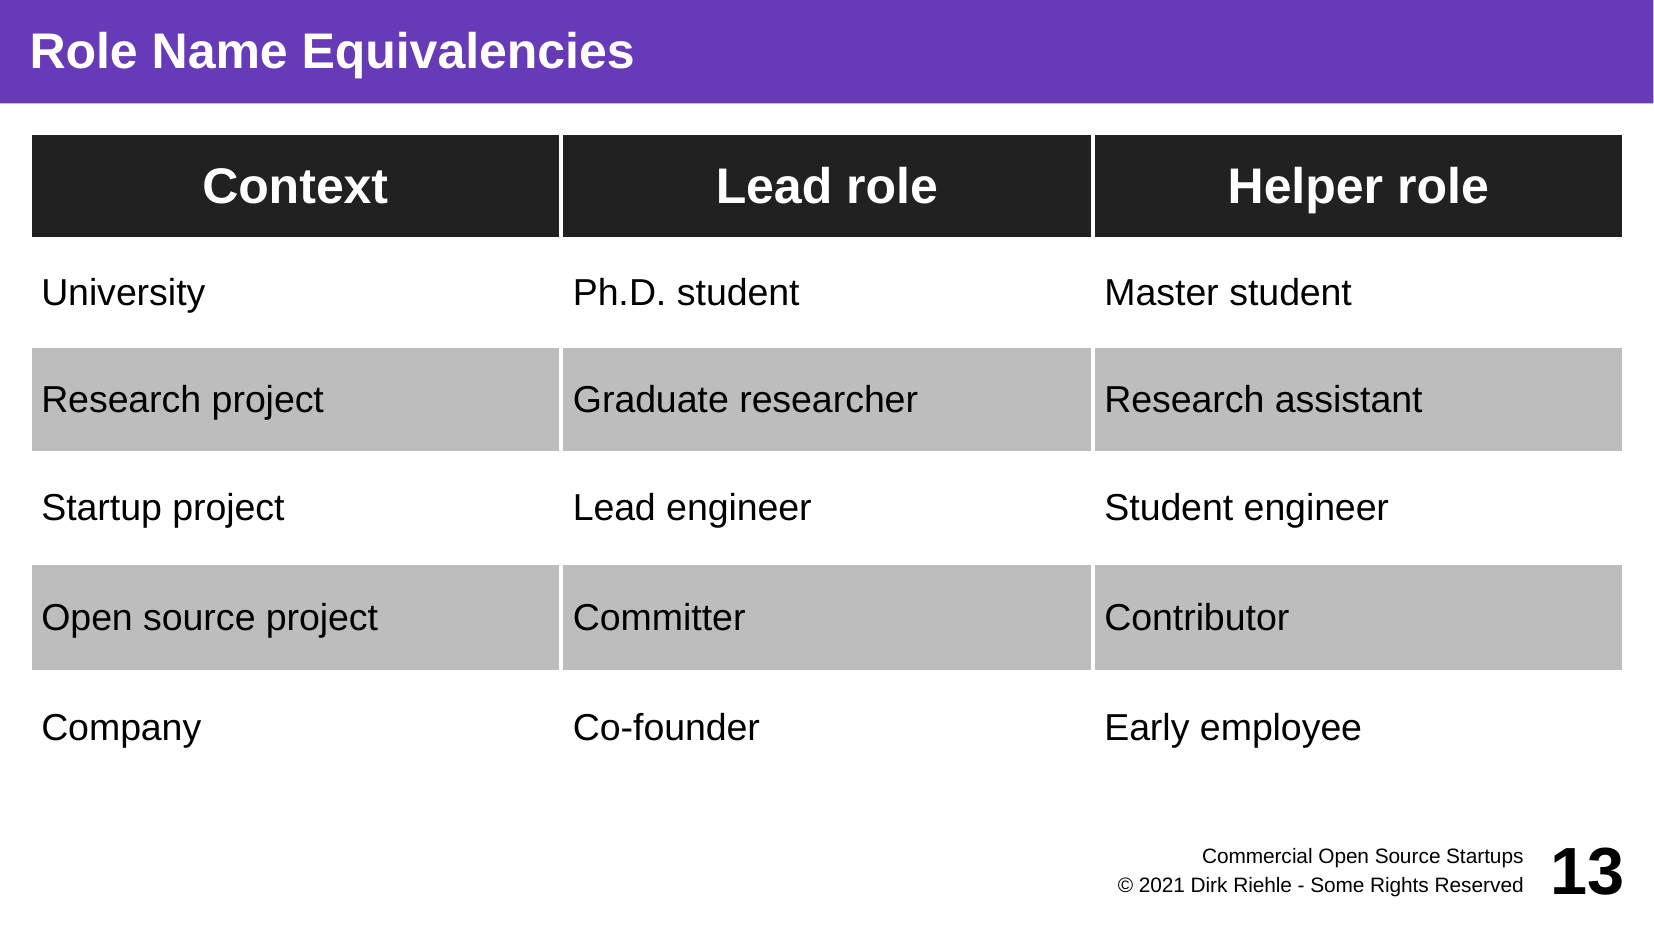

# Role Name Equivalencies
| Context | Lead role | Helper role |
| --- | --- | --- |
| University | Ph.D. student | Master student |
| Research project | Graduate researcher | Research assistant |
| Startup project | Lead engineer | Student engineer |
| Open source project | Committer | Contributor |
| Company | Co-founder | Early employee |
Commercial Open Source Startups
13
© 2021 Dirk Riehle - Some Rights Reserved